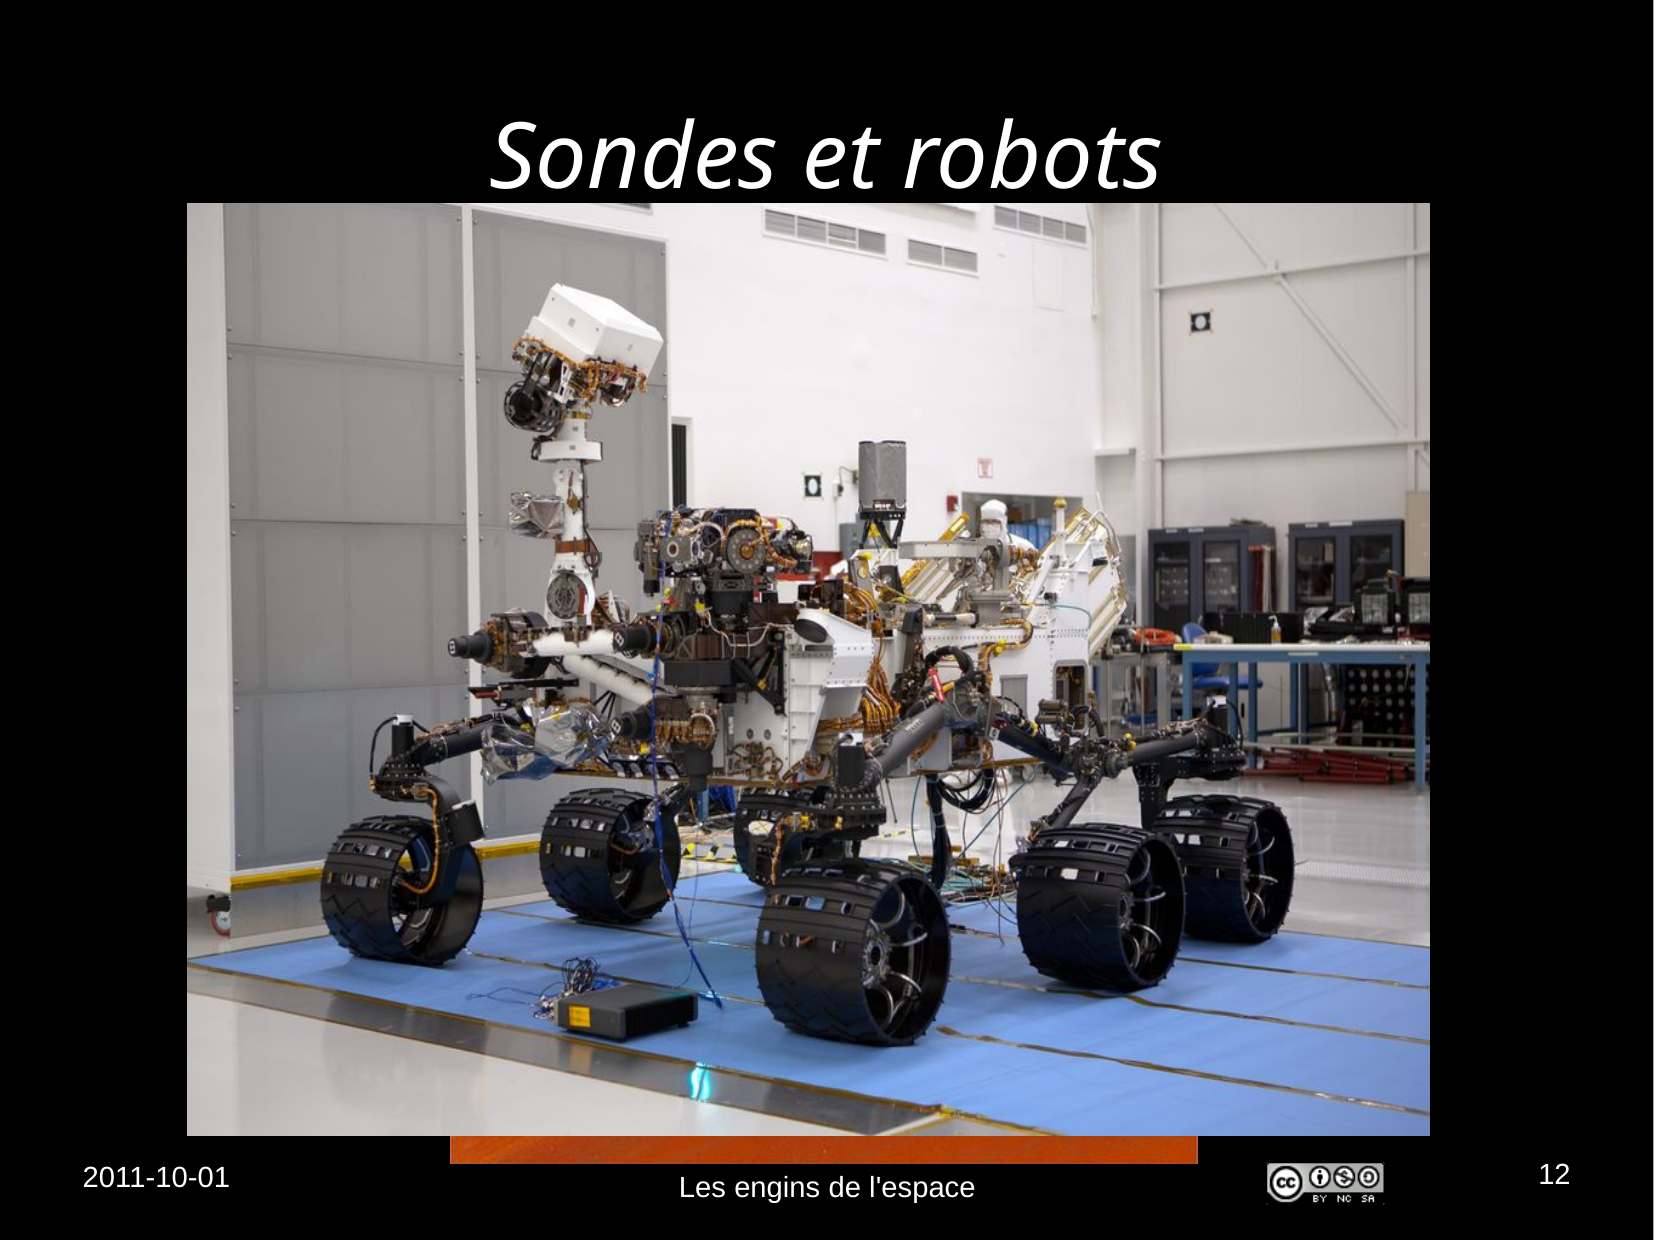

# Sondes et robots
12
2011-10-01
Les engins de l'espace